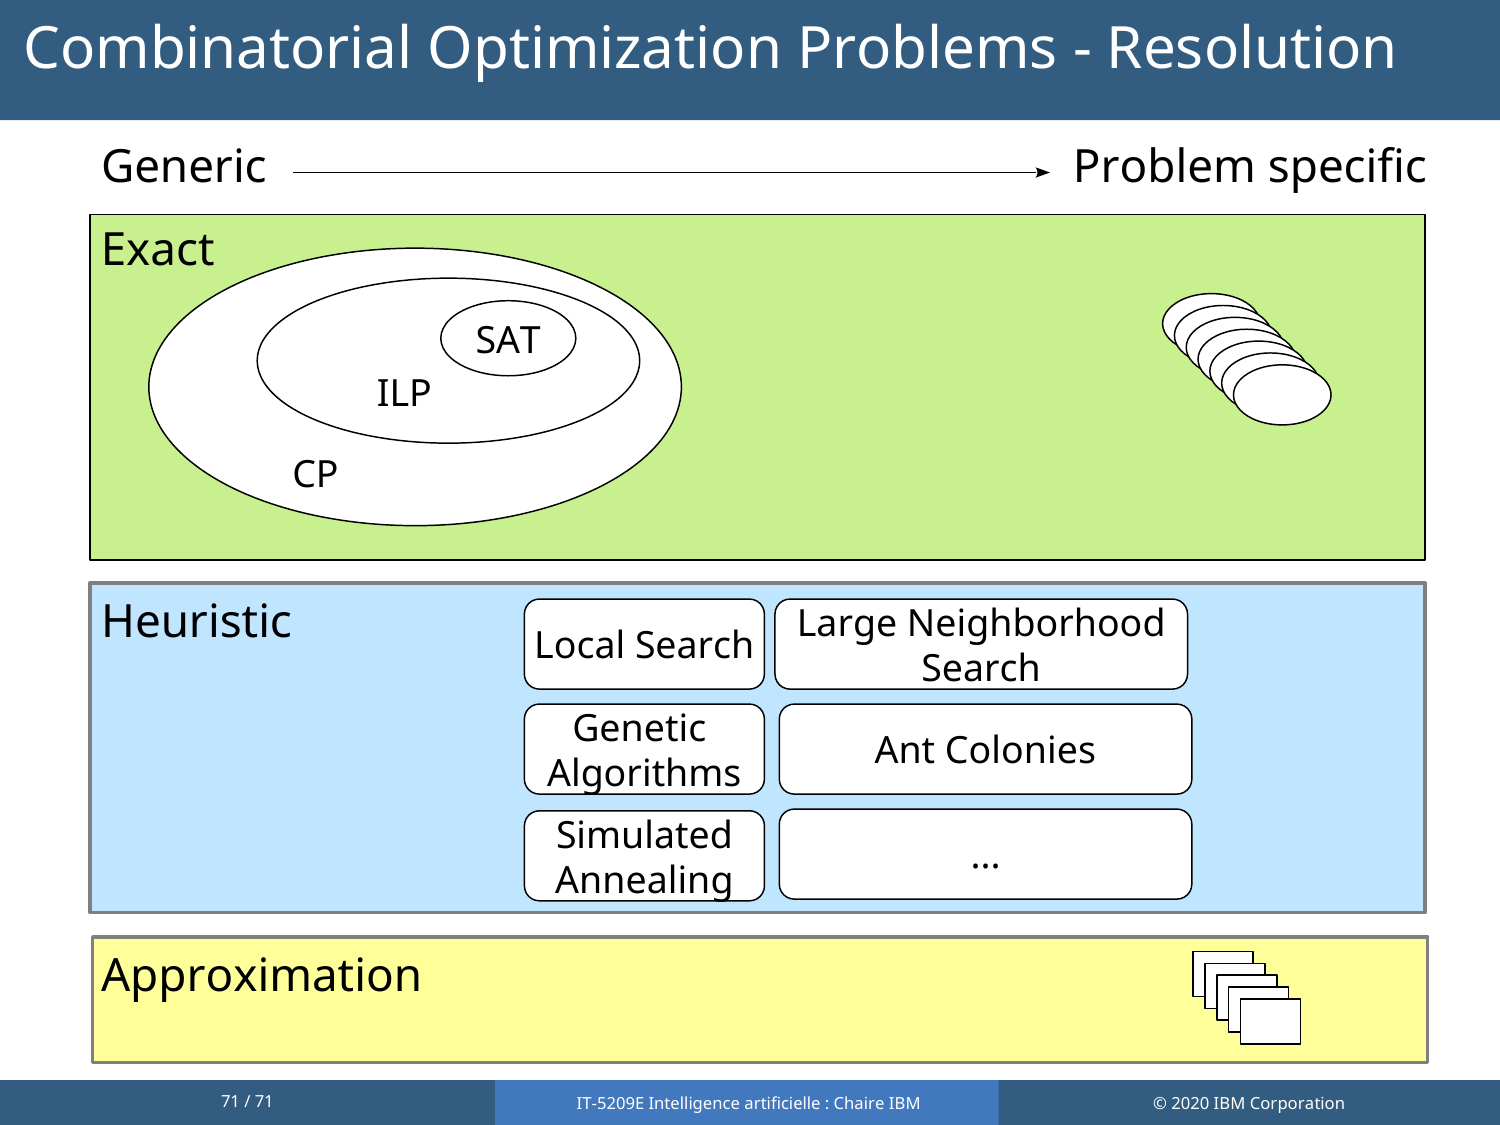

# Combinatorial Optimization Problems - Resolution
Generic					 Problem specific
Exact
SAT
ILP
CP
Heuristic
Local Search
Large Neighborhood
Search
Genetic
Algorithms
Ant Colonies
...
Simulated
Annealing
Approximation